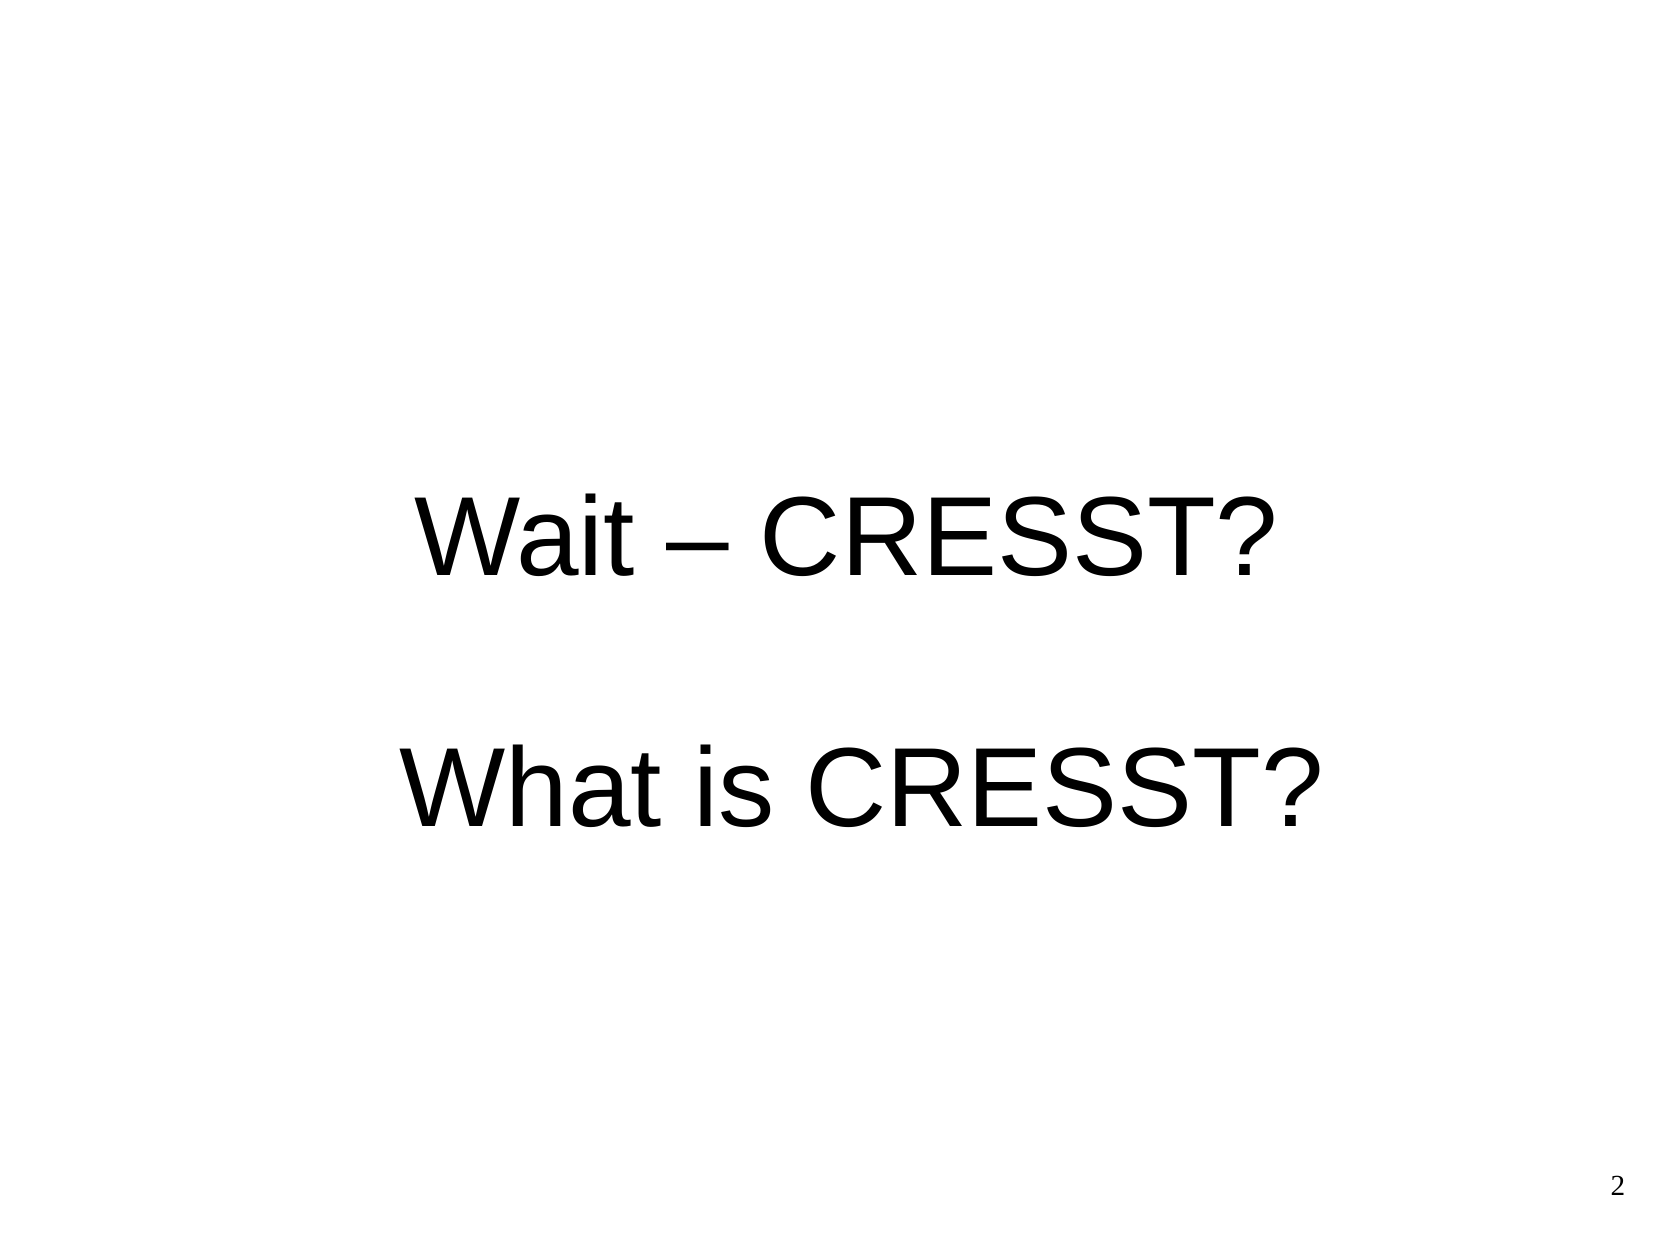

# Wait – CRESST? What is CRESST?
2